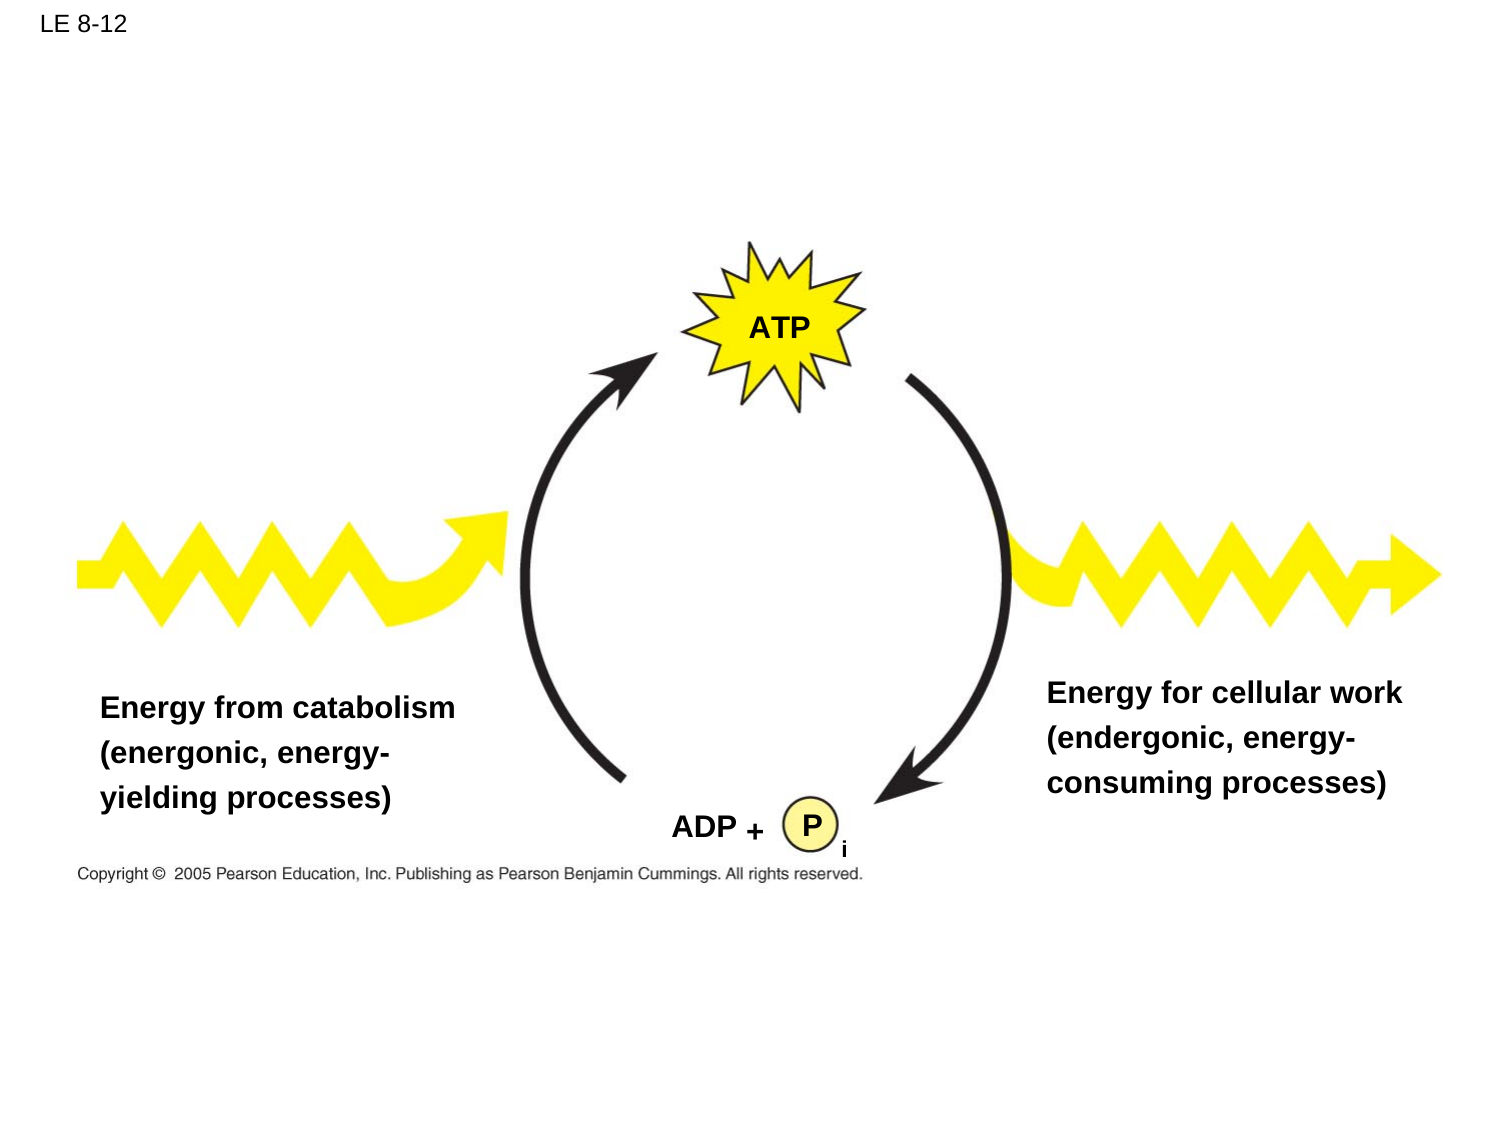

# LE 8-12
ATP
Energy for cellular work
(endergonic, energy-
consuming processes)
Energy from catabolism
(energonic, energy-
yielding processes)
P
ADP
+
i